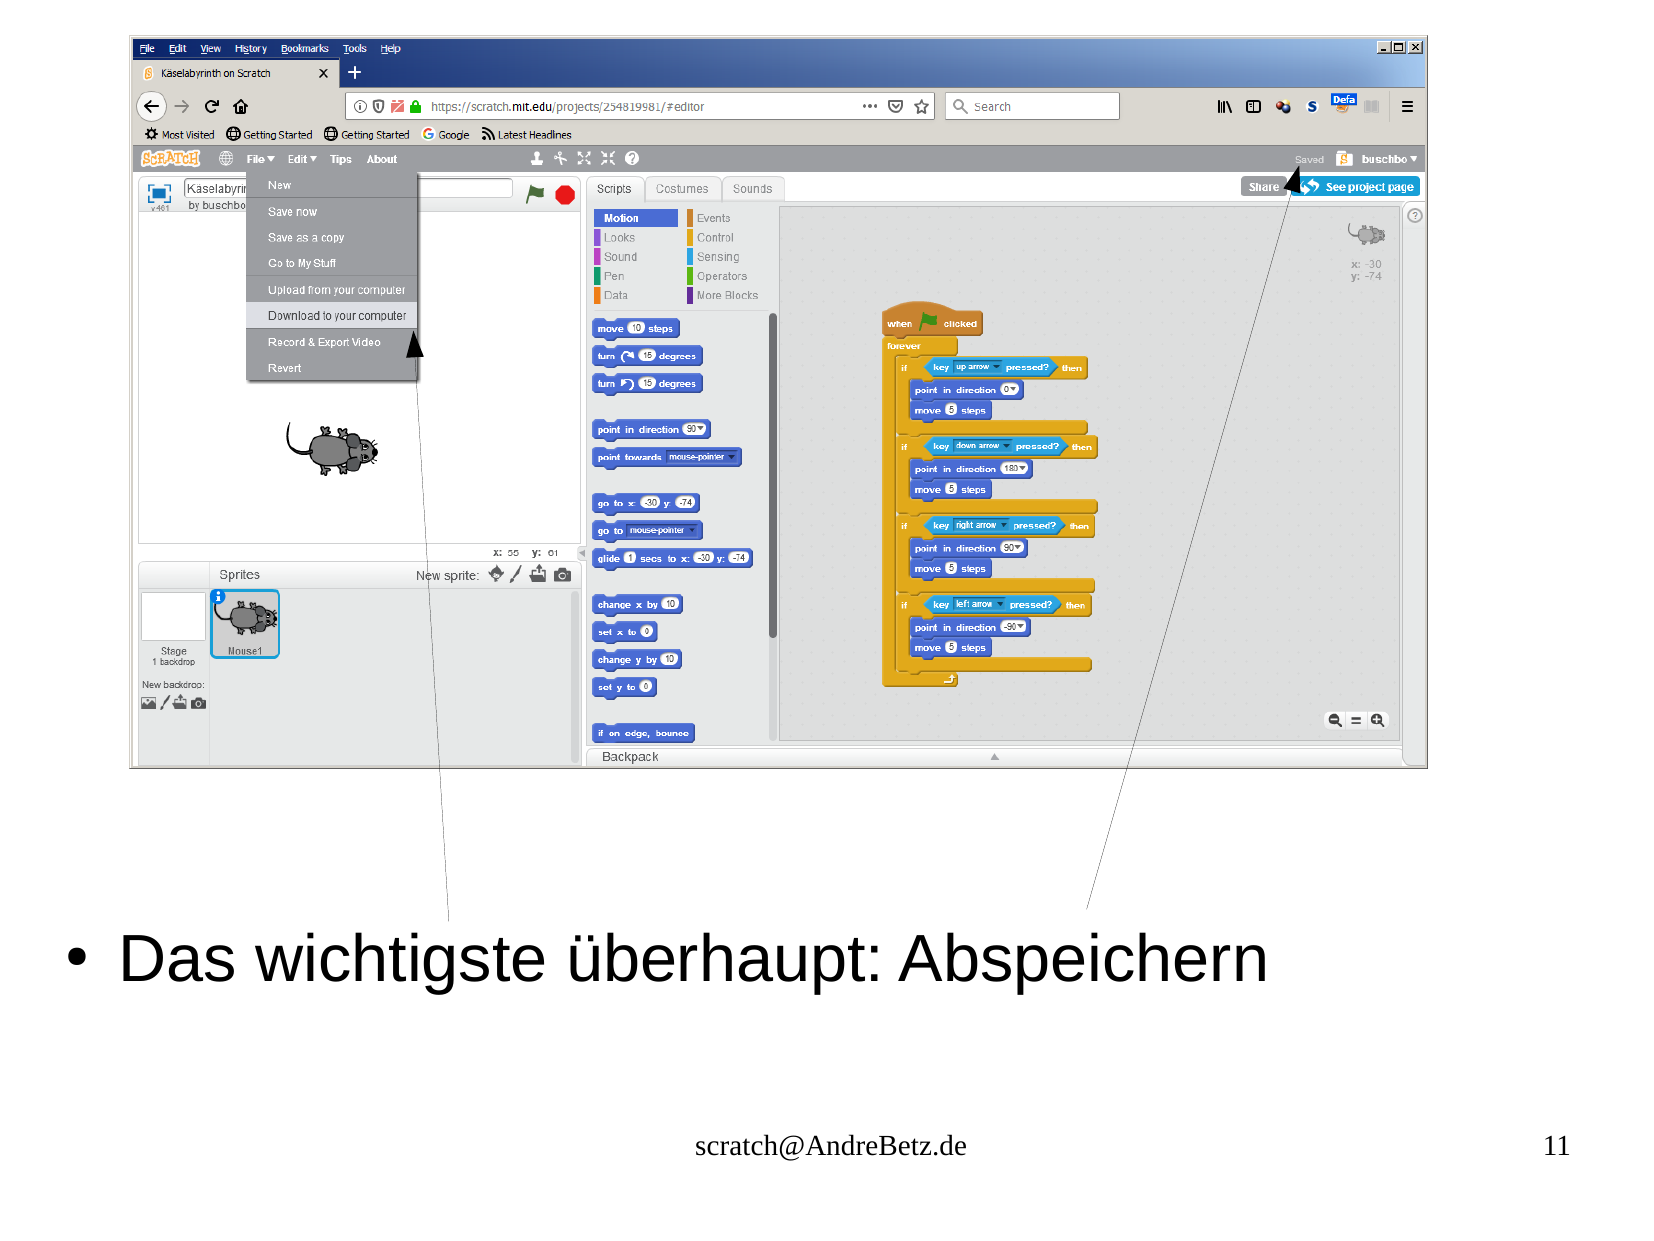

# Das wichtigste überhaupt: Abspeichern
 scratch@AndreBetz.de
11